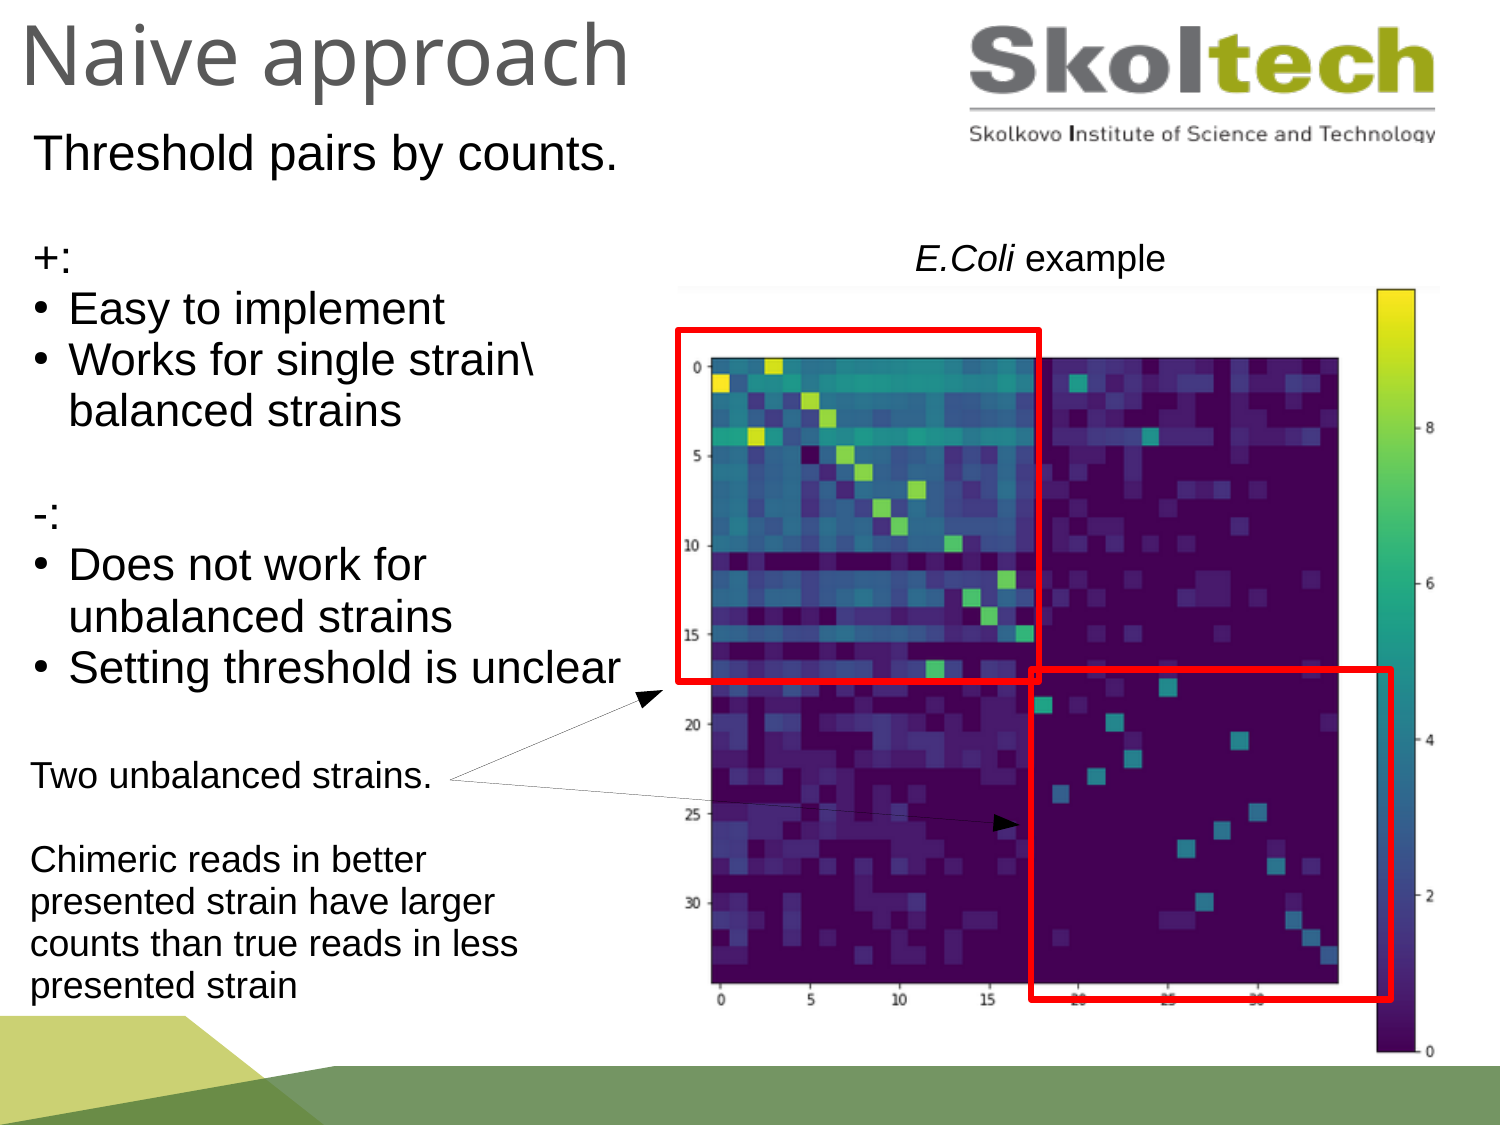

# Naive approach
Threshold pairs by counts.
+:
Easy to implement
Works for single strain\balanced strains
-:
Does not work for unbalanced strains
Setting threshold is unclear
E.Coli example
Two unbalanced strains.
Chimeric reads in better presented strain have larger counts than true reads in less presented strain